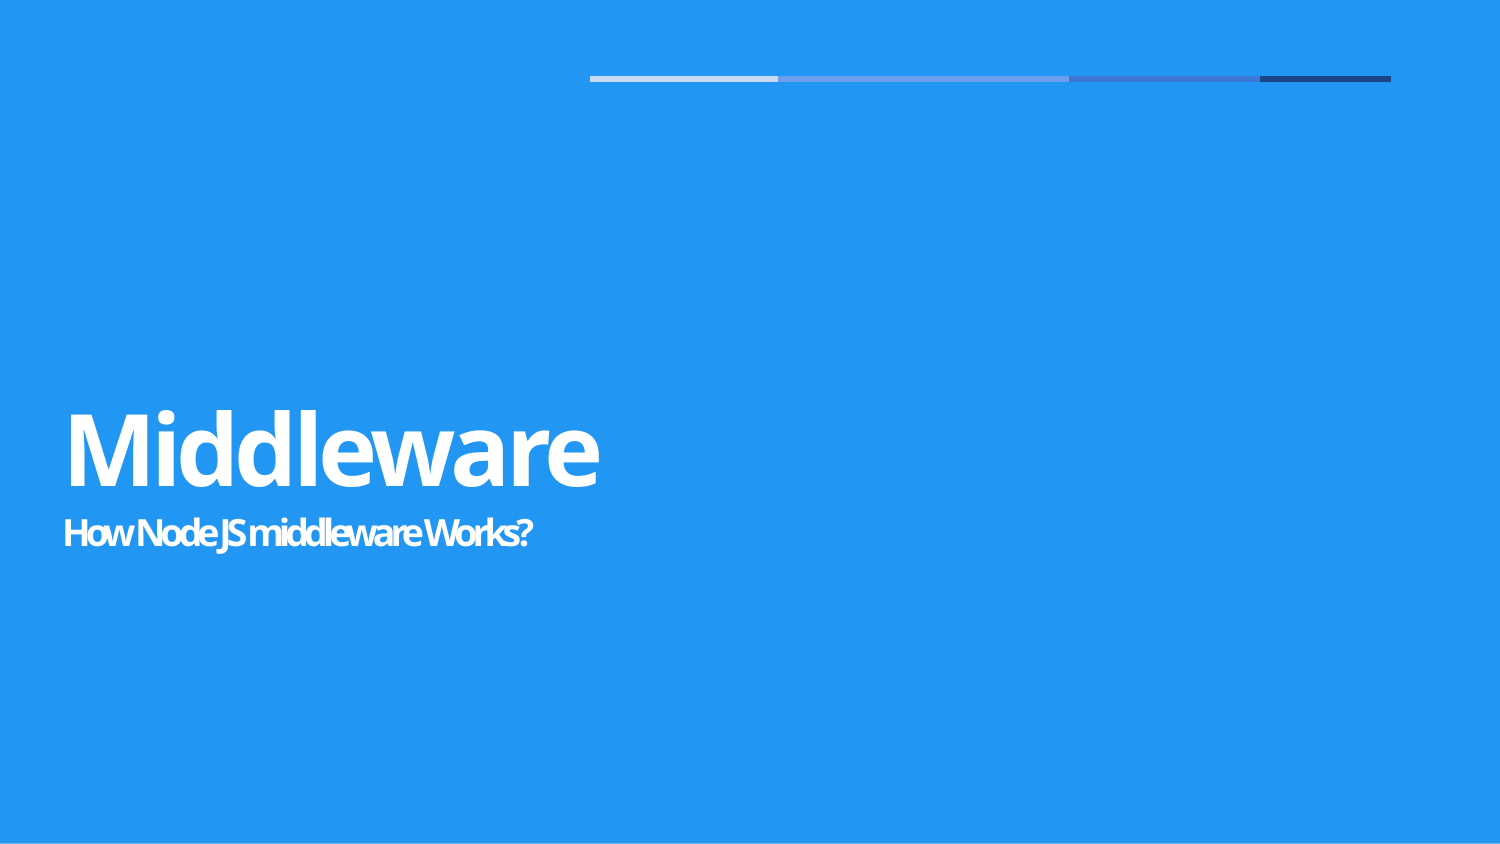

Middleware
How Node JS middleware Works?
Naveed Rana
3